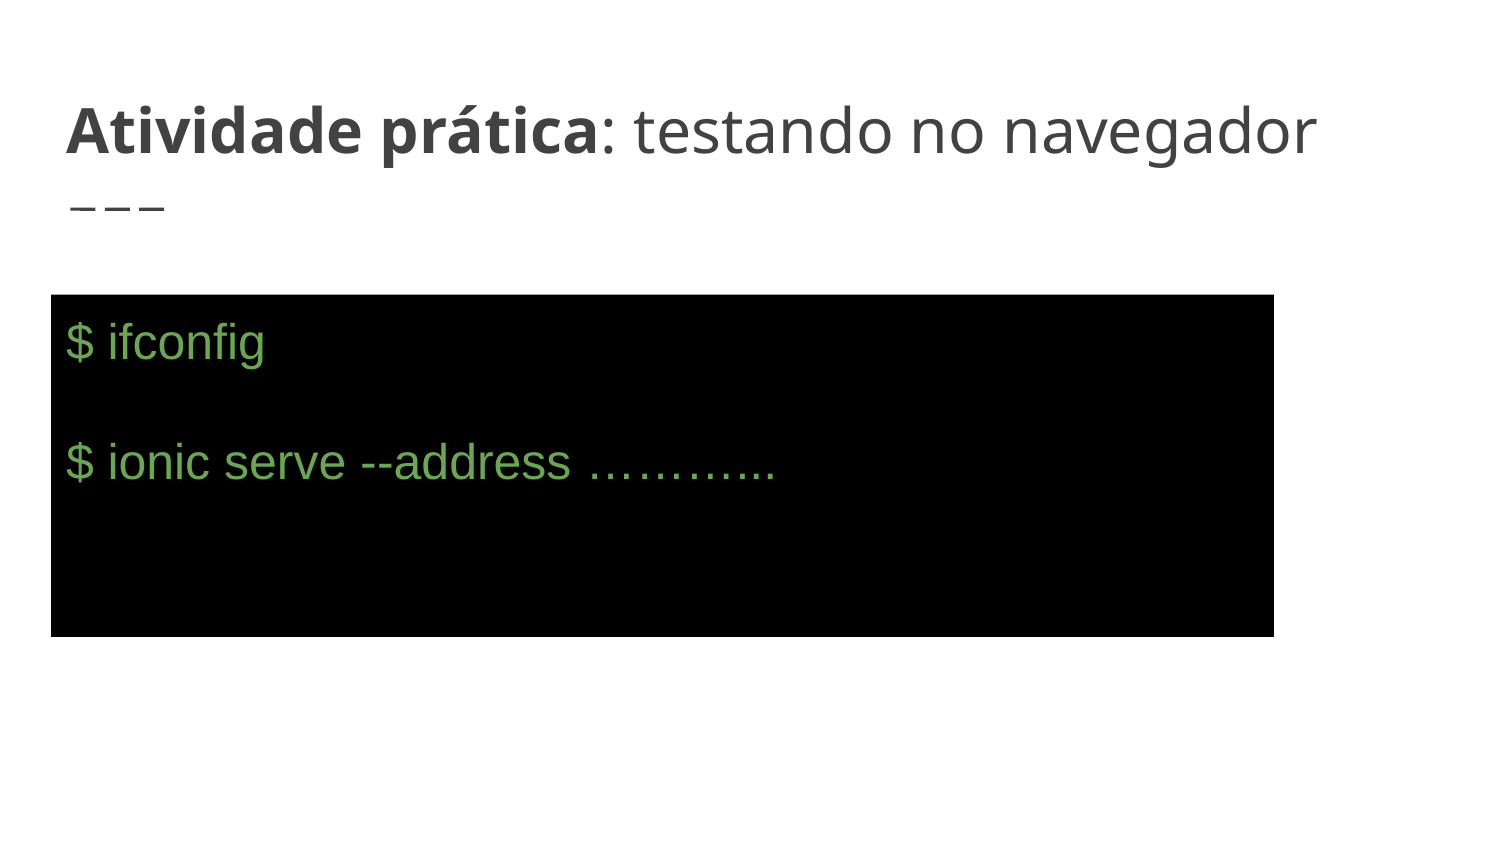

# Atividade prática: testando no navegador
$ ifconfig
$ ionic serve --address ………...